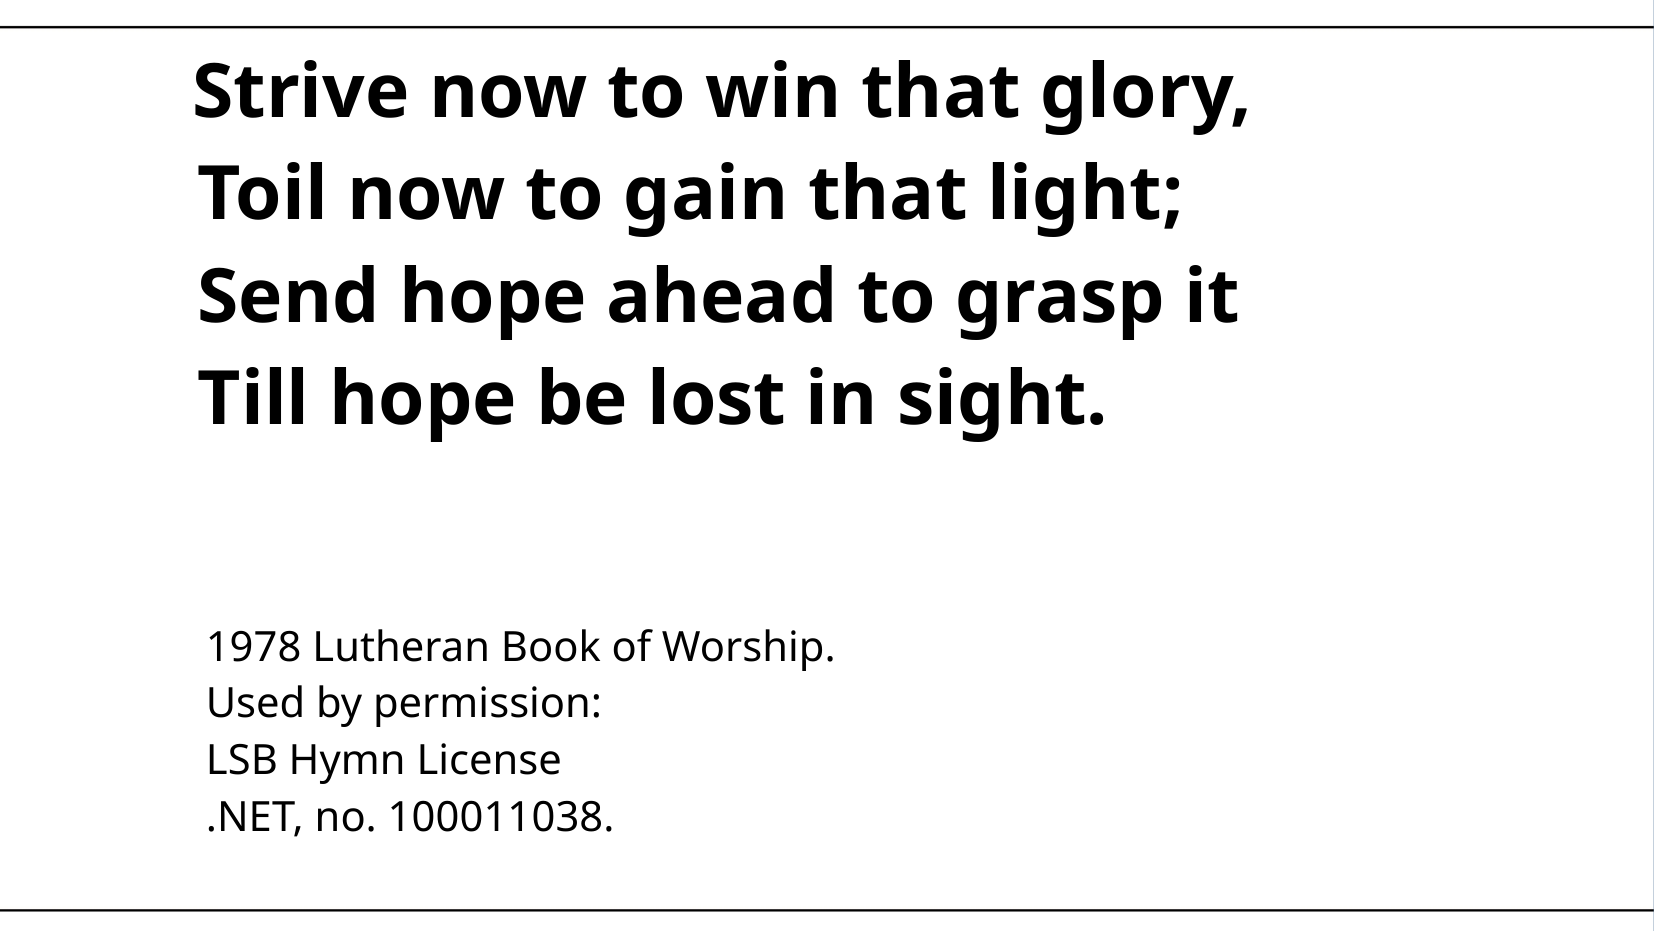

Strive now to win that glory,
 Toil now to gain that light;
 Send hope ahead to grasp it
 Till hope be lost in sight.
 1978 Lutheran Book of Worship.
 Used by permission:
 LSB Hymn License
 .NET, no. 100011038.